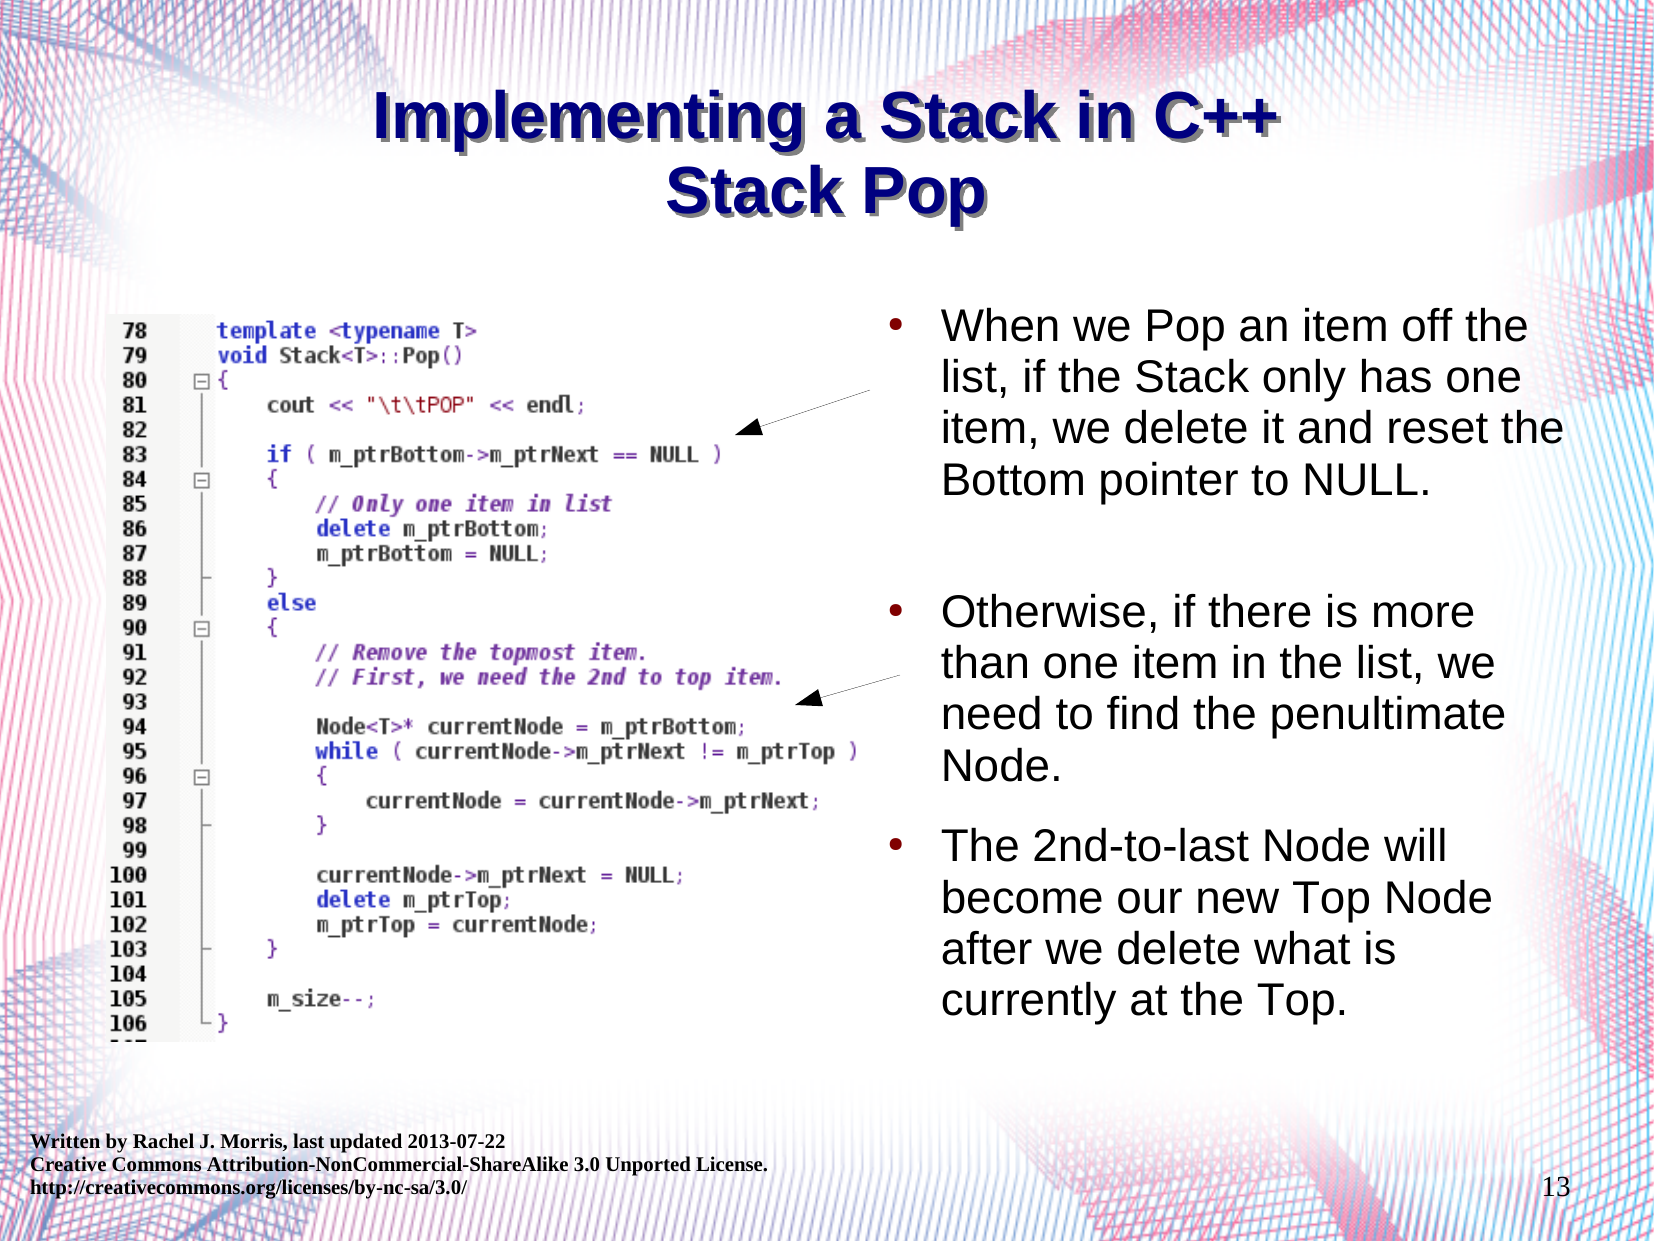

# Implementing a Stack in C++ Stack Pop
When we Pop an item off the list, if the Stack only has one item, we delete it and reset the Bottom pointer to NULL.
Otherwise, if there is more than one item in the list, we need to find the penultimate Node.
The 2nd-to-last Node will become our new Top Node after we delete what is currently at the Top.
13